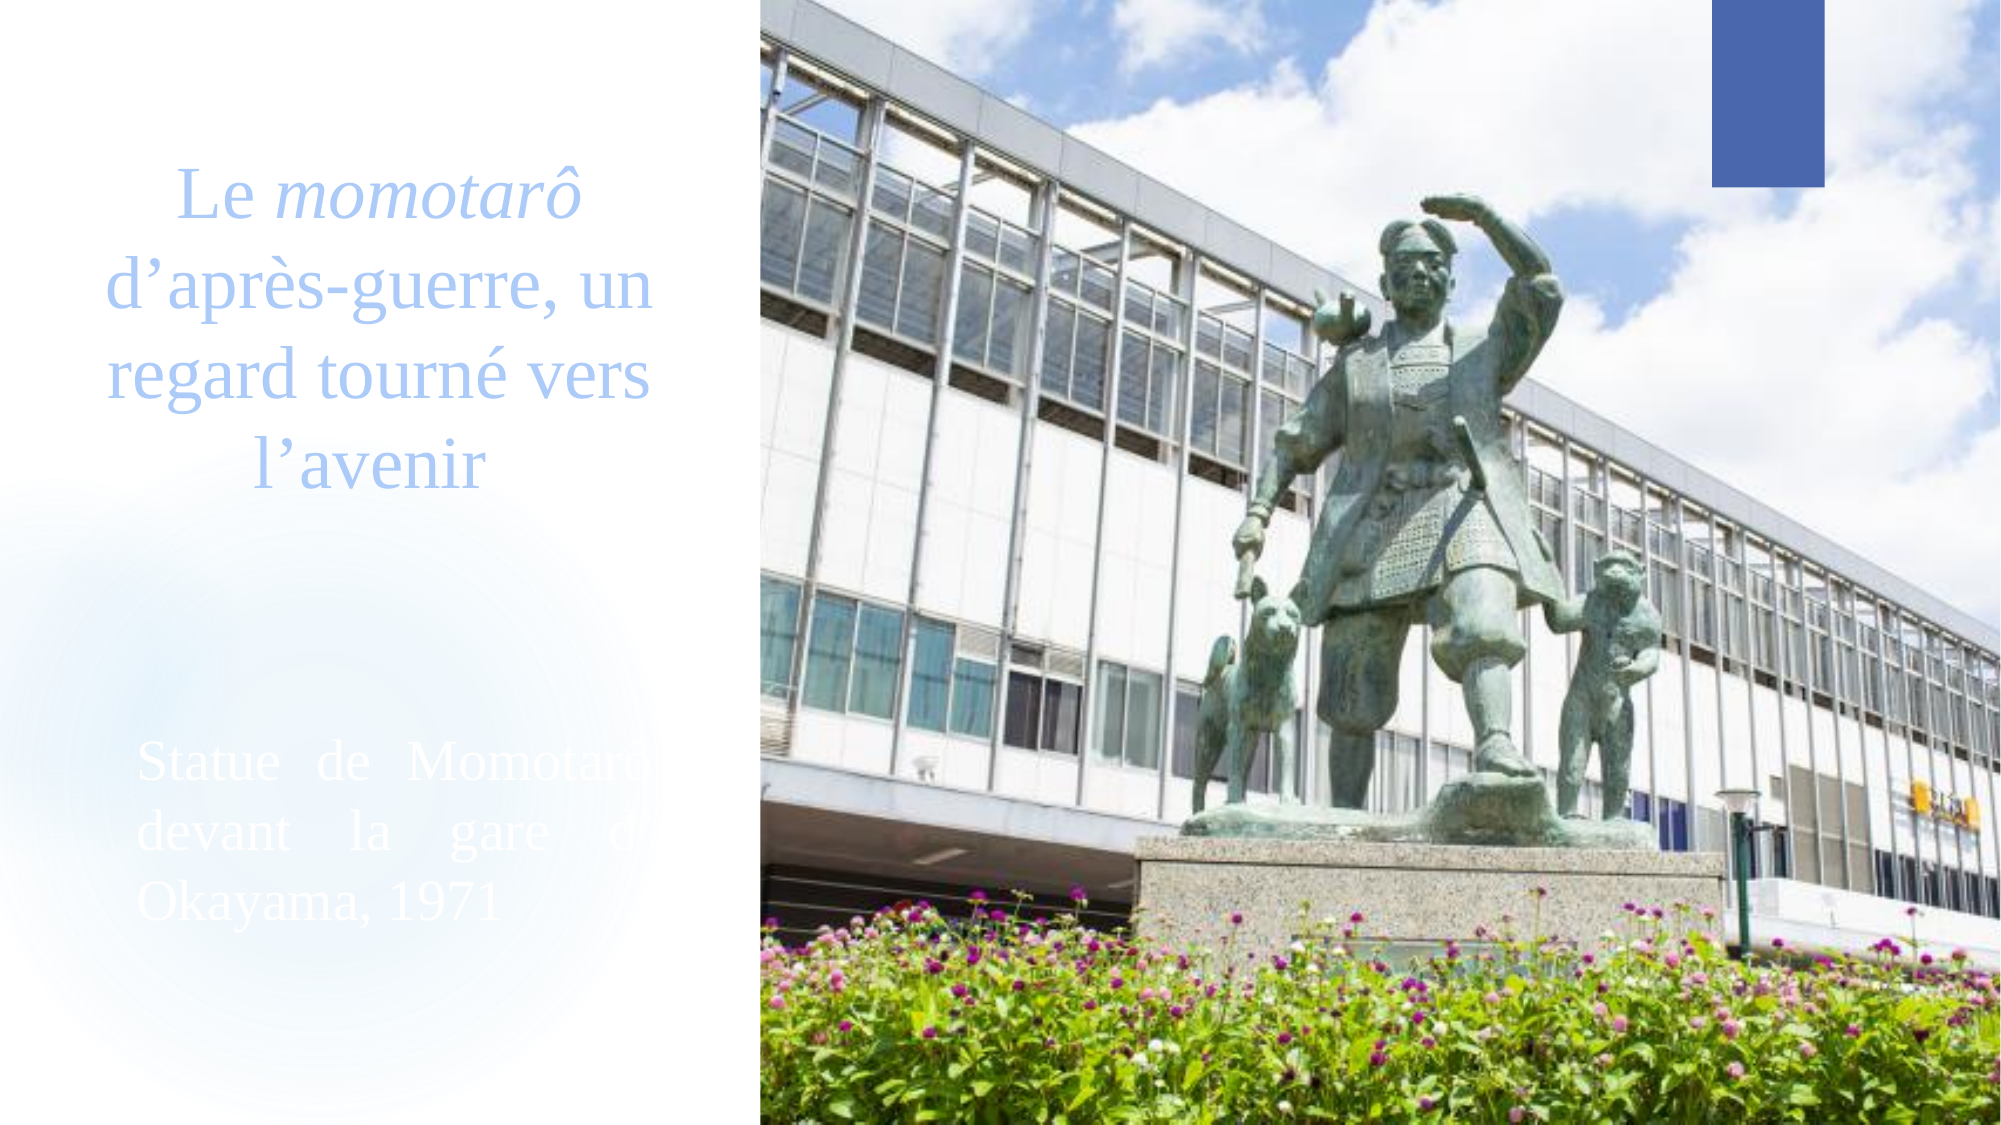

# Le momotarô d’après-guerre, un regard tourné vers l’avenir
Statue de Momotarô devant la gare d’ Okayama, 1971